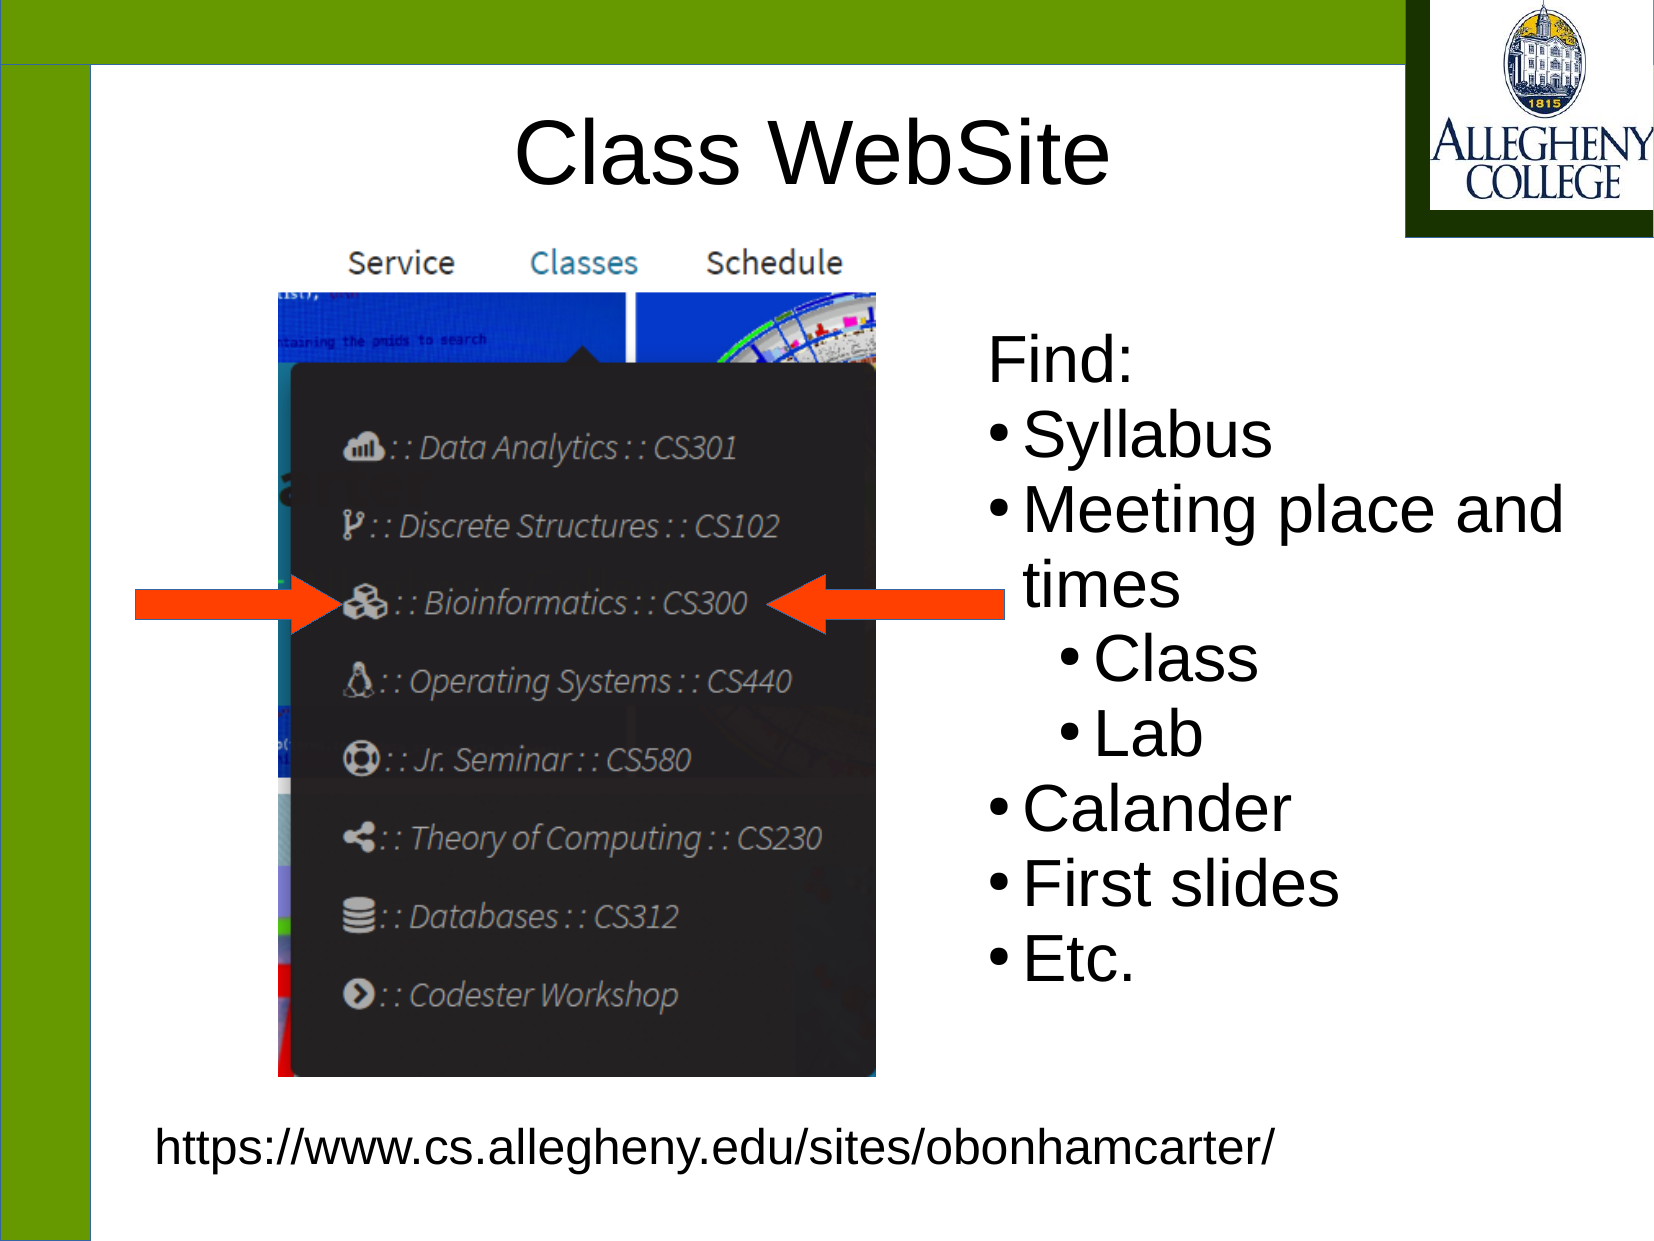

# Class WebSite
Find:
Syllabus
Meeting place and times
Class
Lab
Calander
First slides
Etc.
https://www.cs.allegheny.edu/sites/obonhamcarter/